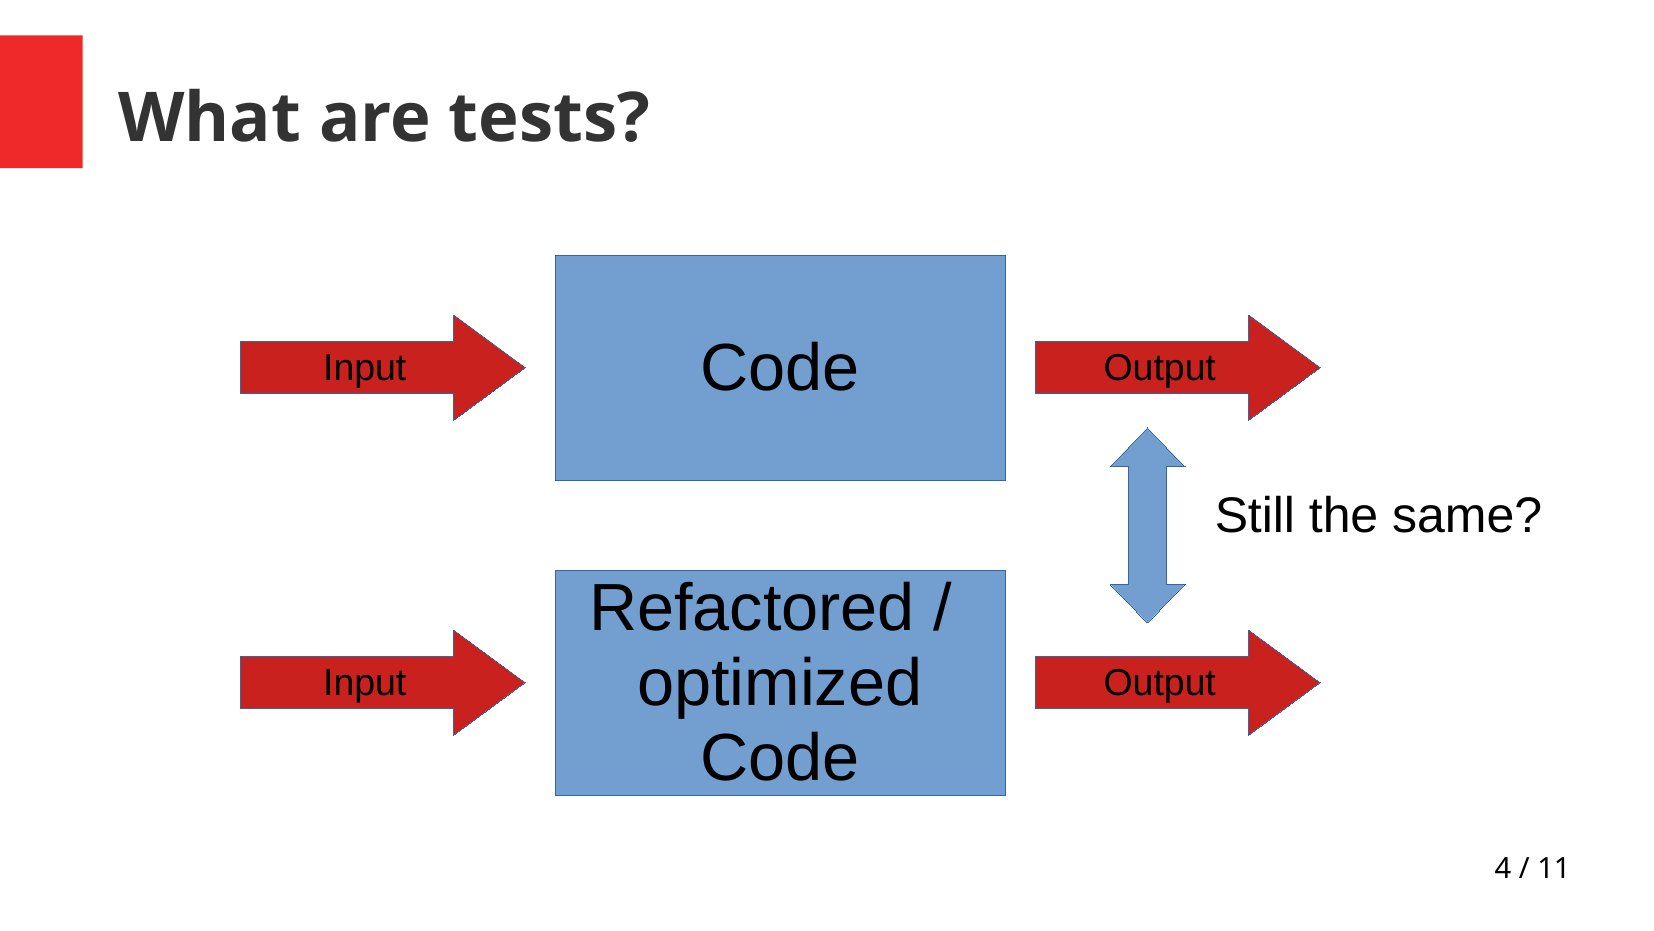

# What are tests?
Code
Code
Input
Input
Output
Output
Still the same?
Refactored /
optimized
Code
Input
Output
4